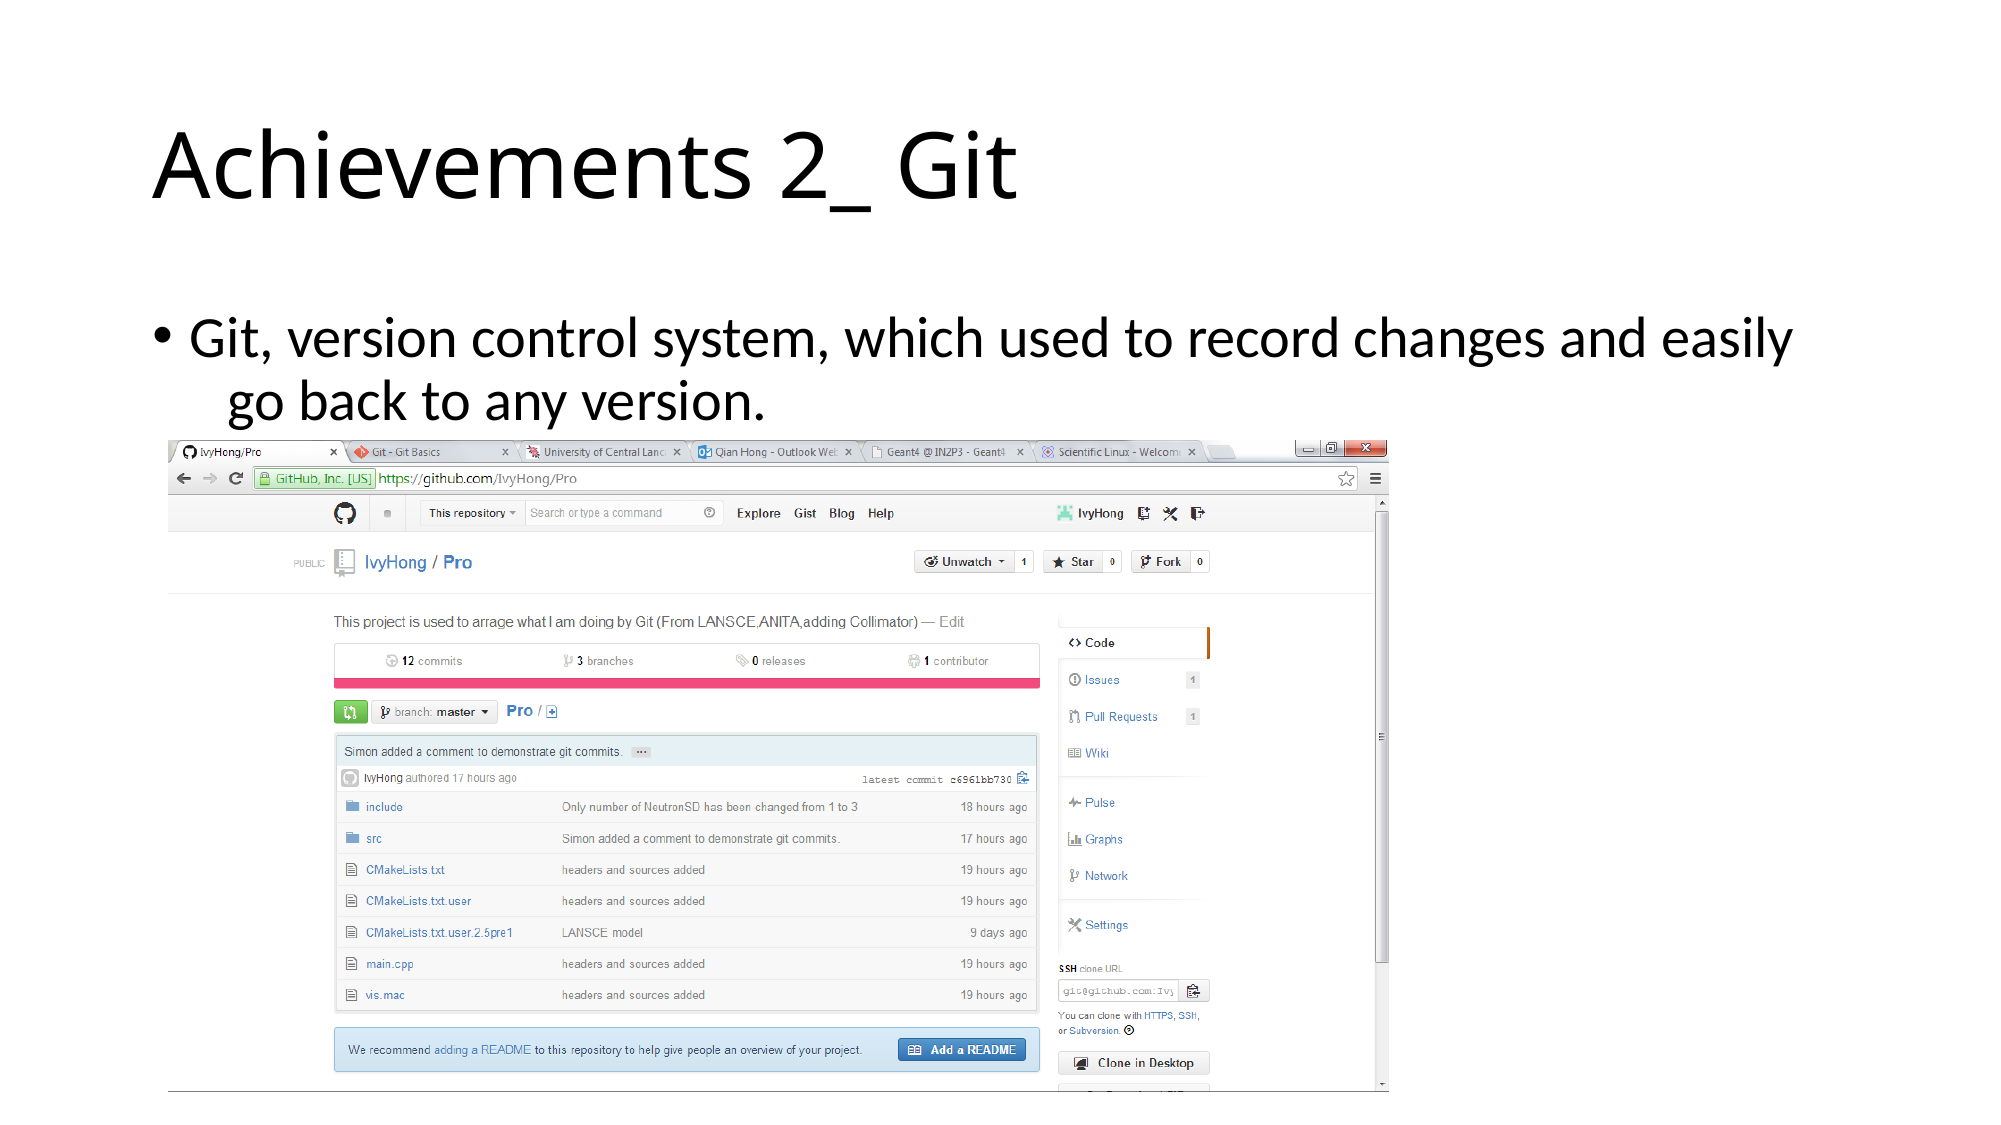

# Achievements 2_ Git
Git, version control system, which used to record changes and easily go back to any version.